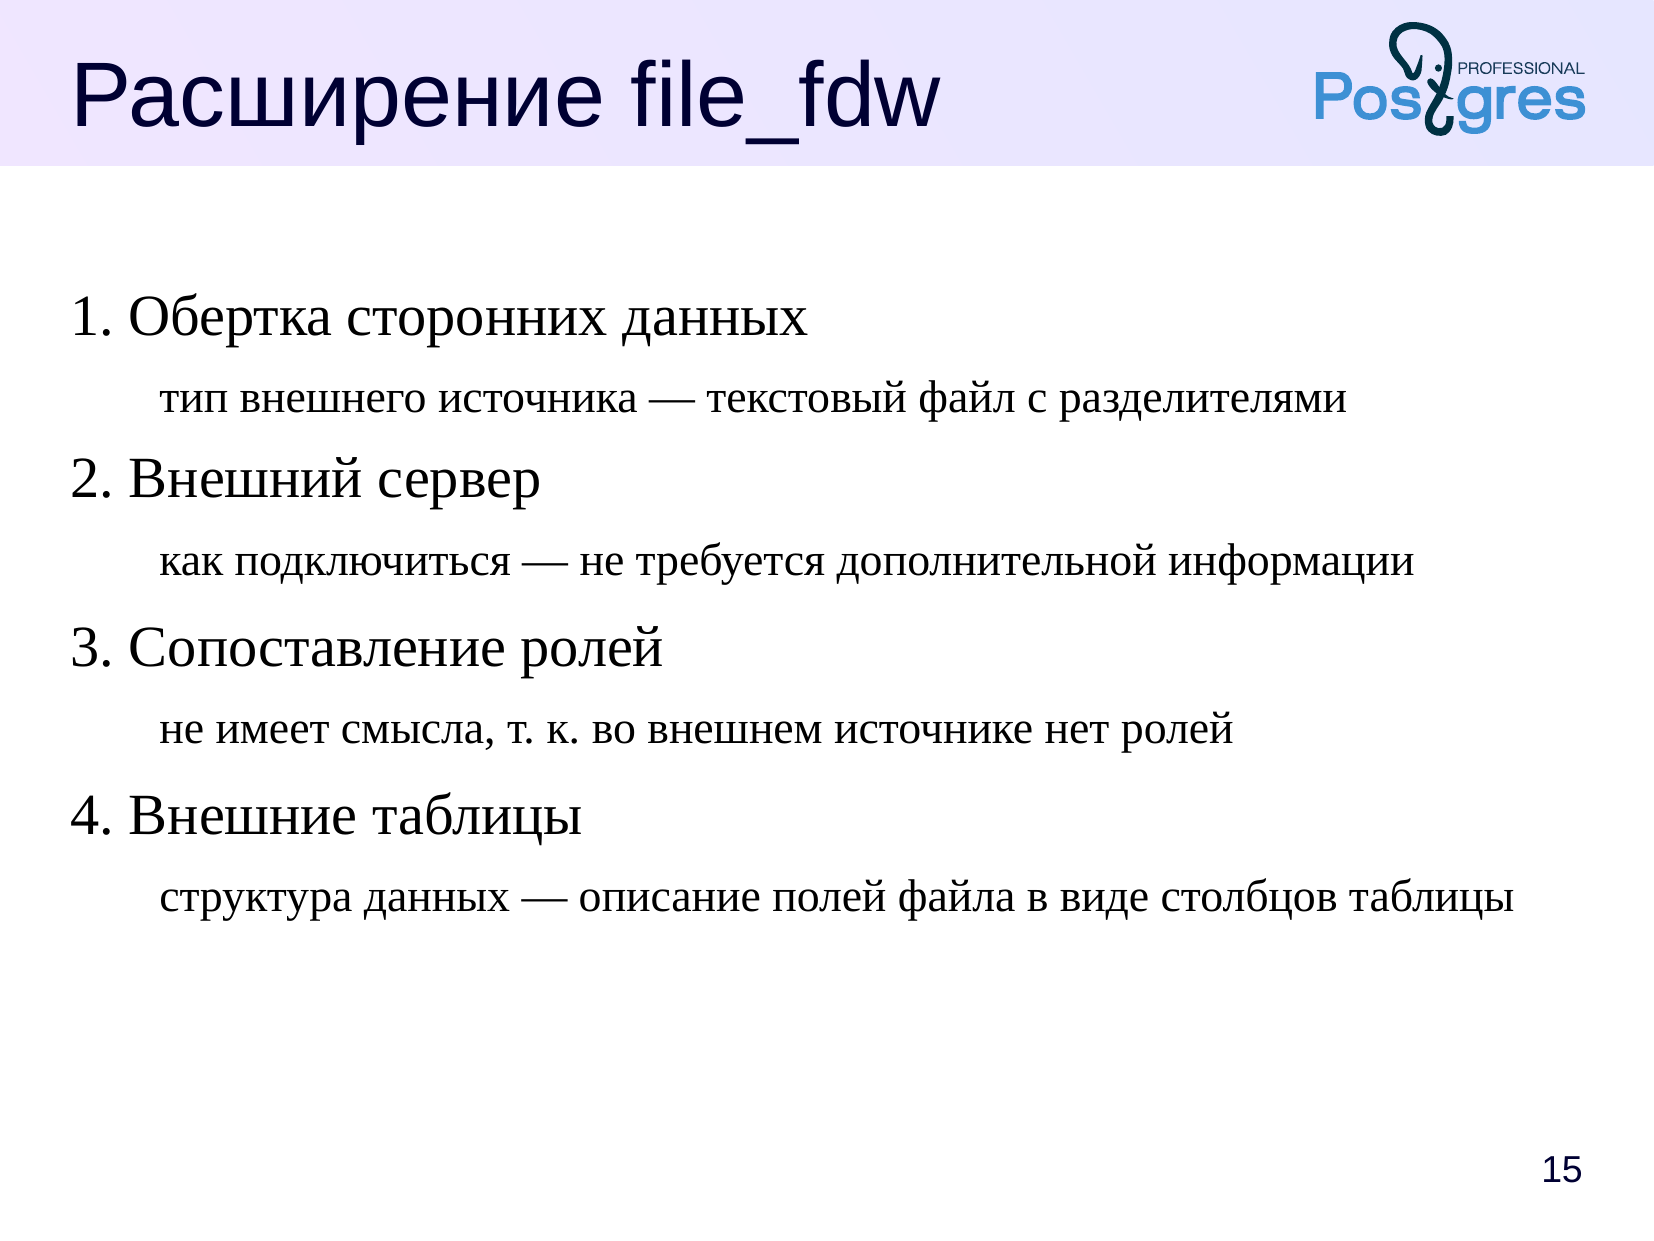

# Расширение file_fdw
1. Обертка сторонних данных
тип внешнего источника — текстовый файл с разделителями
2. Внешний сервер
как подключиться — не требуется дополнительной информации
3. Сопоставление ролей
не имеет смысла, т. к. во внешнем источнике нет ролей
4. Внешние таблицы
структура данных — описание полей файла в виде столбцов таблицы